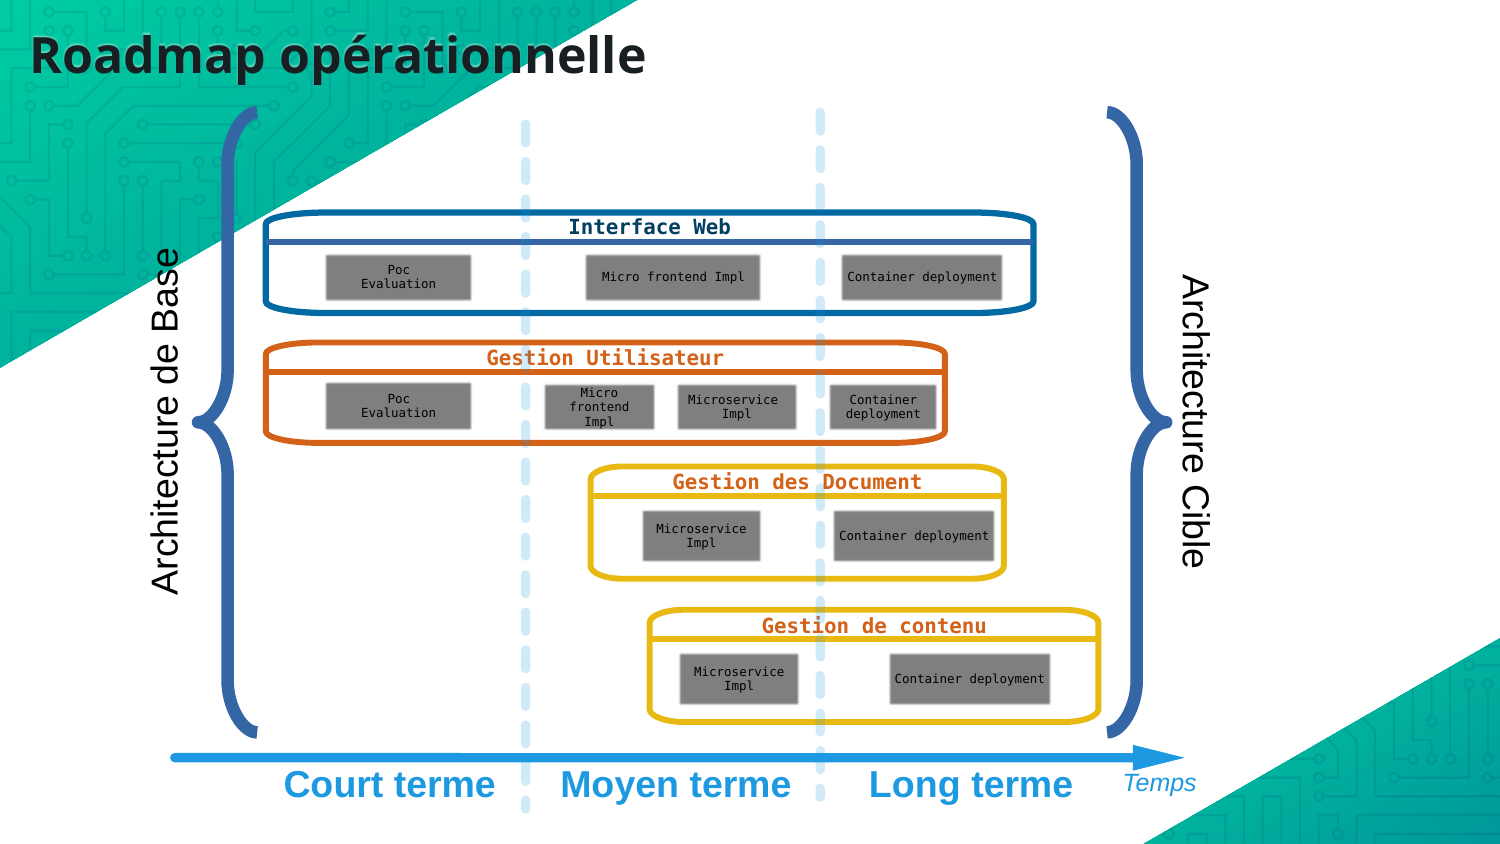

# Roadmap opérationnelle
Architecture Cible
Architecture de Base
Court terme
Moyen terme
Long terme
Interface Web
Poc
Evaluation
Micro frontend Impl
Container deployment
Gestion Utilisateur
Poc
Evaluation
Micro
frontend
Impl
Microservice
Impl
Container
deployment
Gestion des Document
Microservice
Impl
Container deployment
Gestion de contenu
Microservice
Impl
Container deployment
Temps